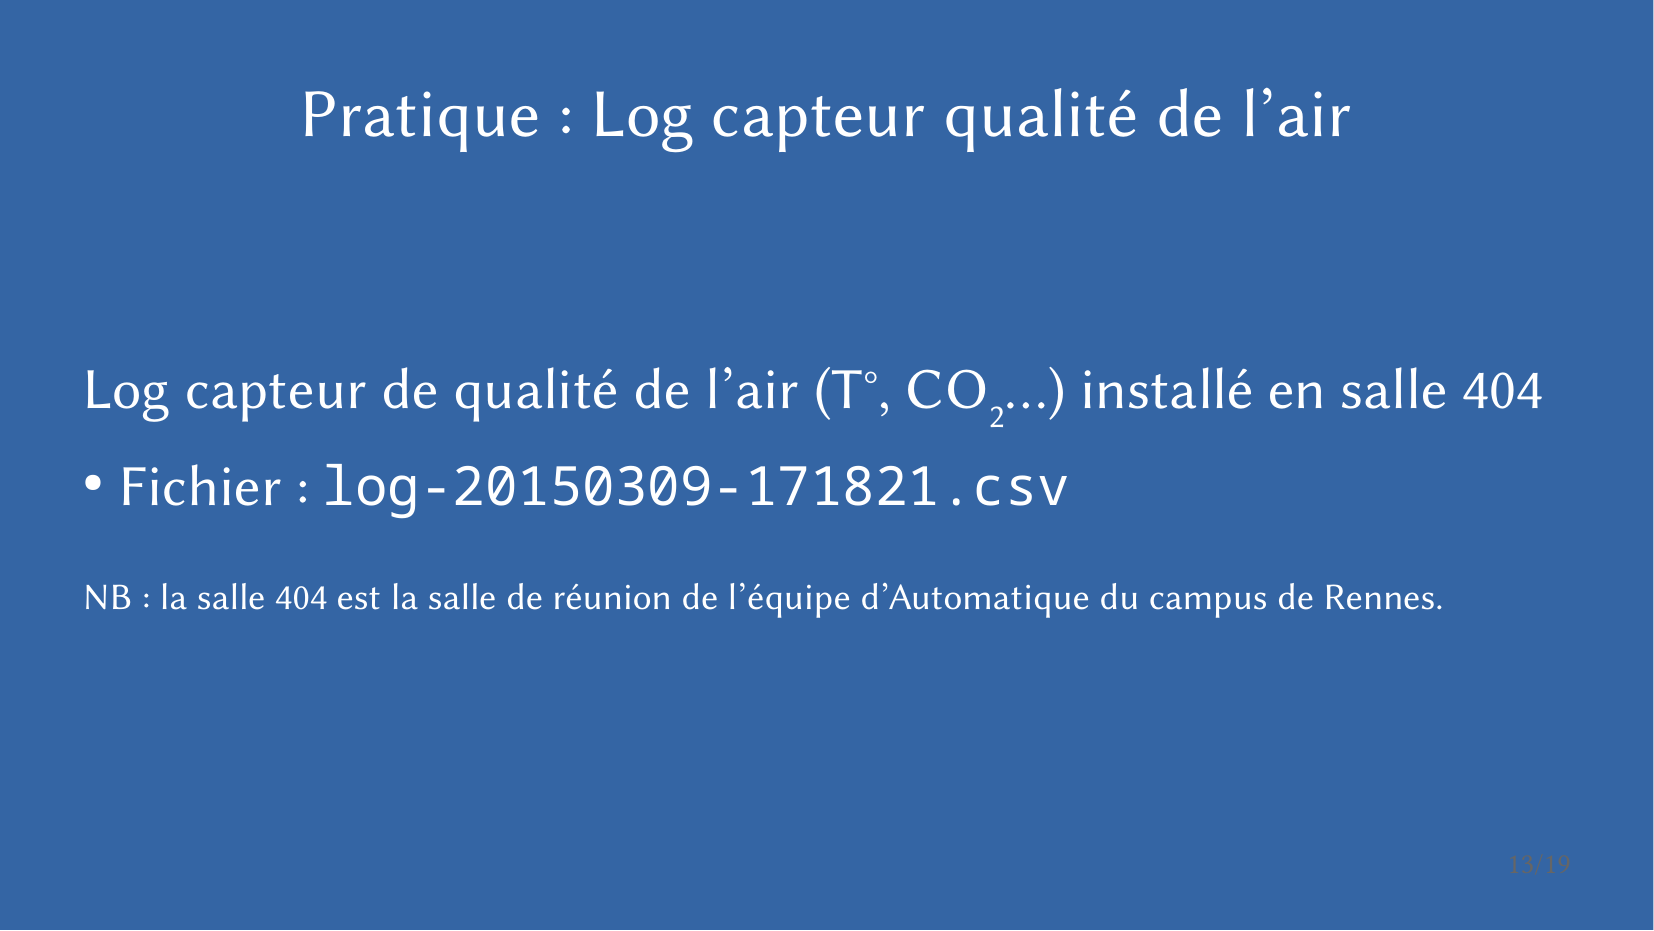

# Pratique : Log capteur qualité de l’air
Log capteur de qualité de l’air (T°, CO2...) installé en salle 404
Fichier : log-20150309-171821.csv
NB : la salle 404 est la salle de réunion de l’équipe d’Automatique du campus de Rennes.
13